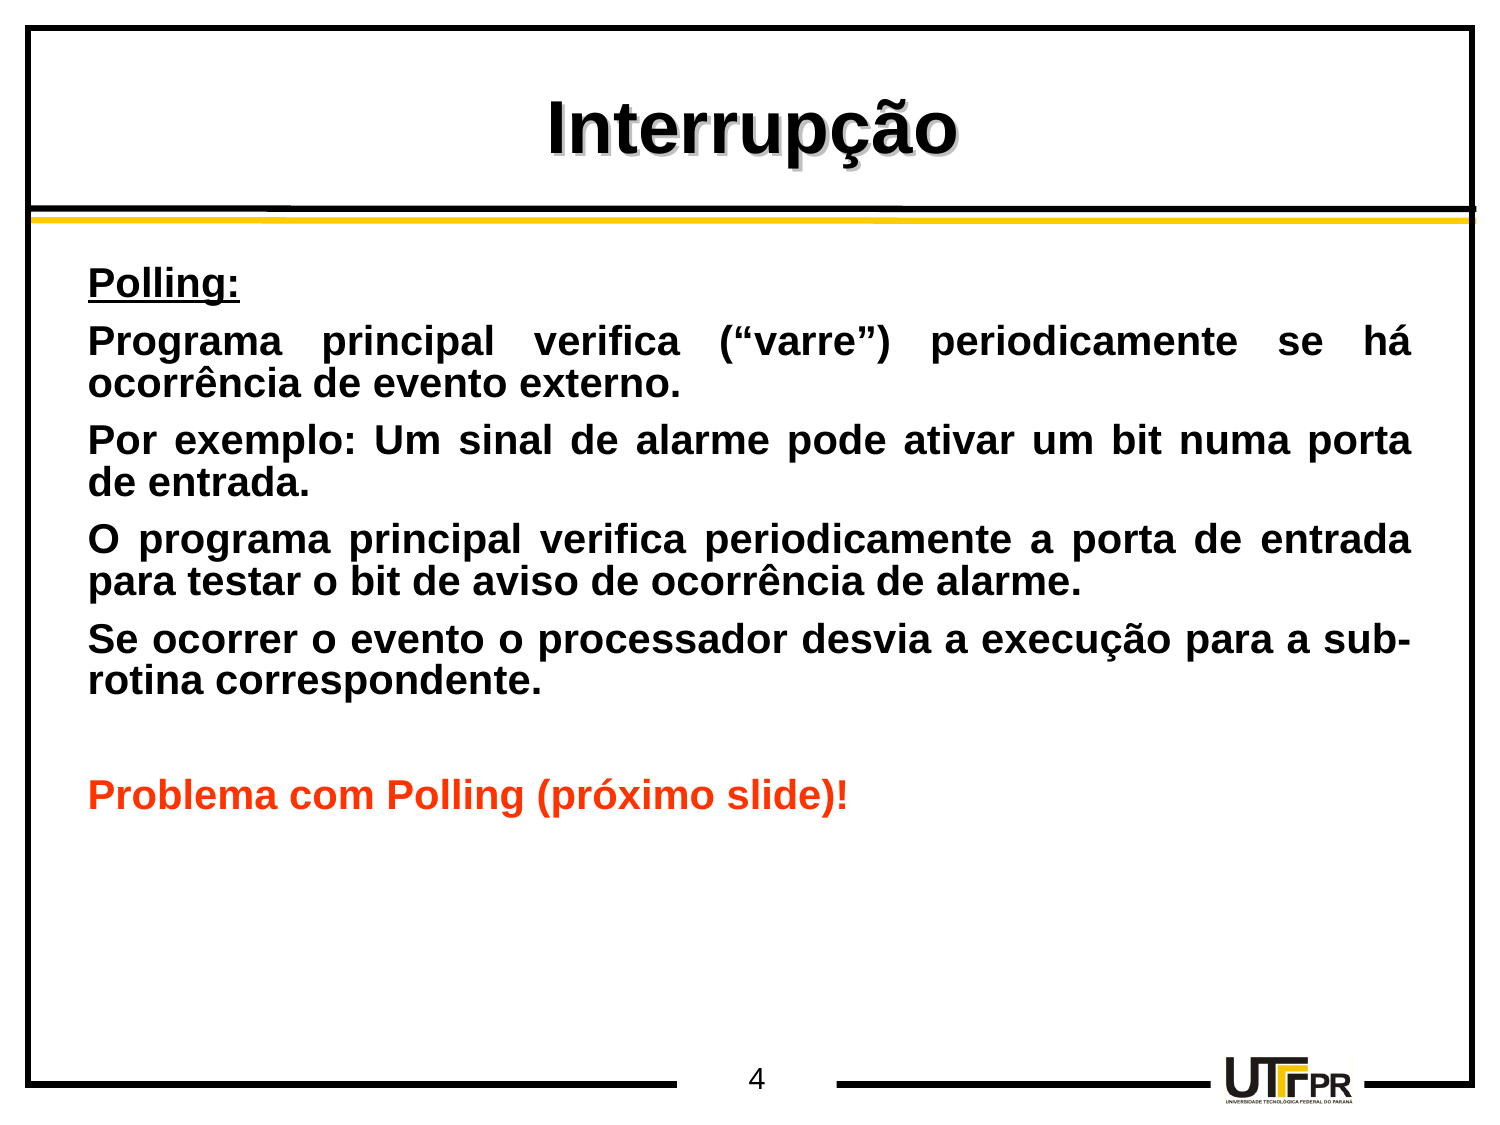

Interrupção
# Polling:
Programa principal verifica (“varre”) periodicamente se há ocorrência de evento externo.
Por exemplo: Um sinal de alarme pode ativar um bit numa porta de entrada.
O programa principal verifica periodicamente a porta de entrada para testar o bit de aviso de ocorrência de alarme.
Se ocorrer o evento o processador desvia a execução para a sub-rotina correspondente.
Problema com Polling (próximo slide)!